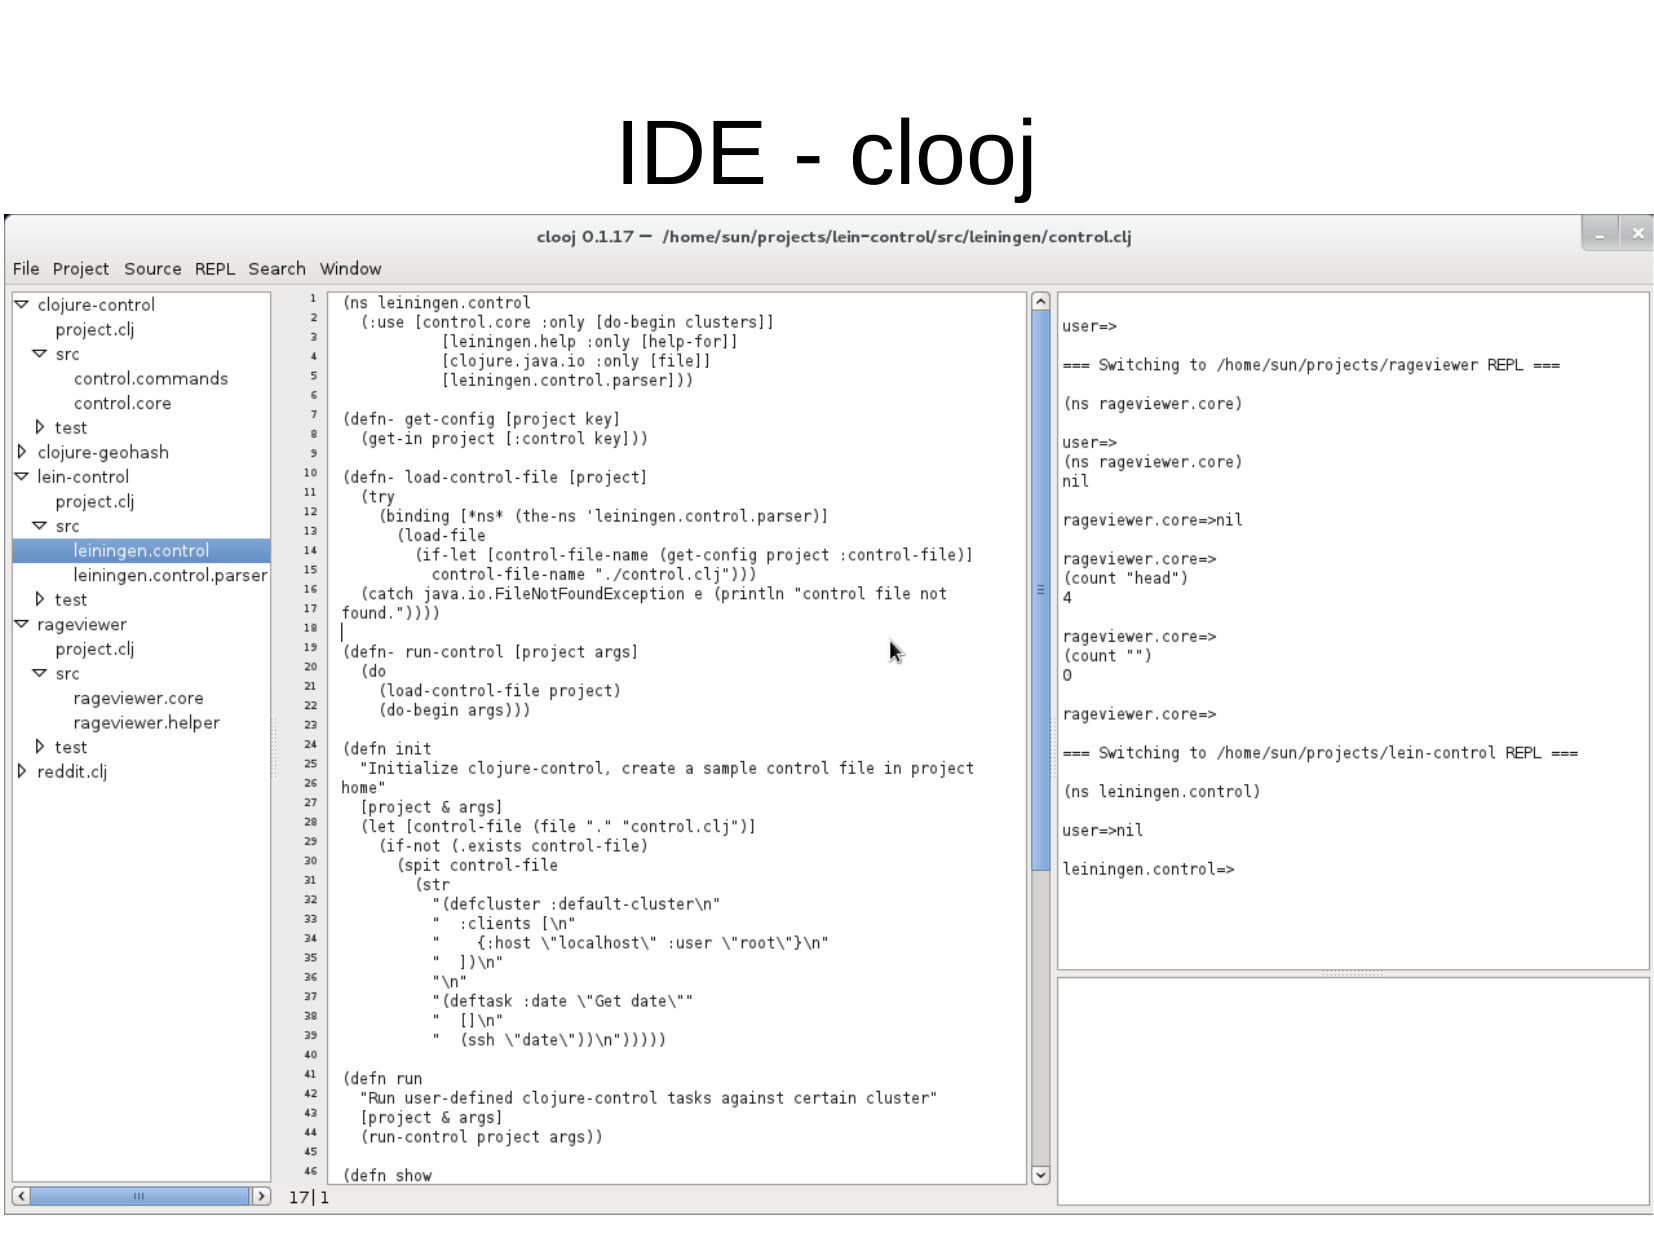

# IDE - clooj
2011/08/06
Clojure Chinese User Group Meetup - Shanghai
23